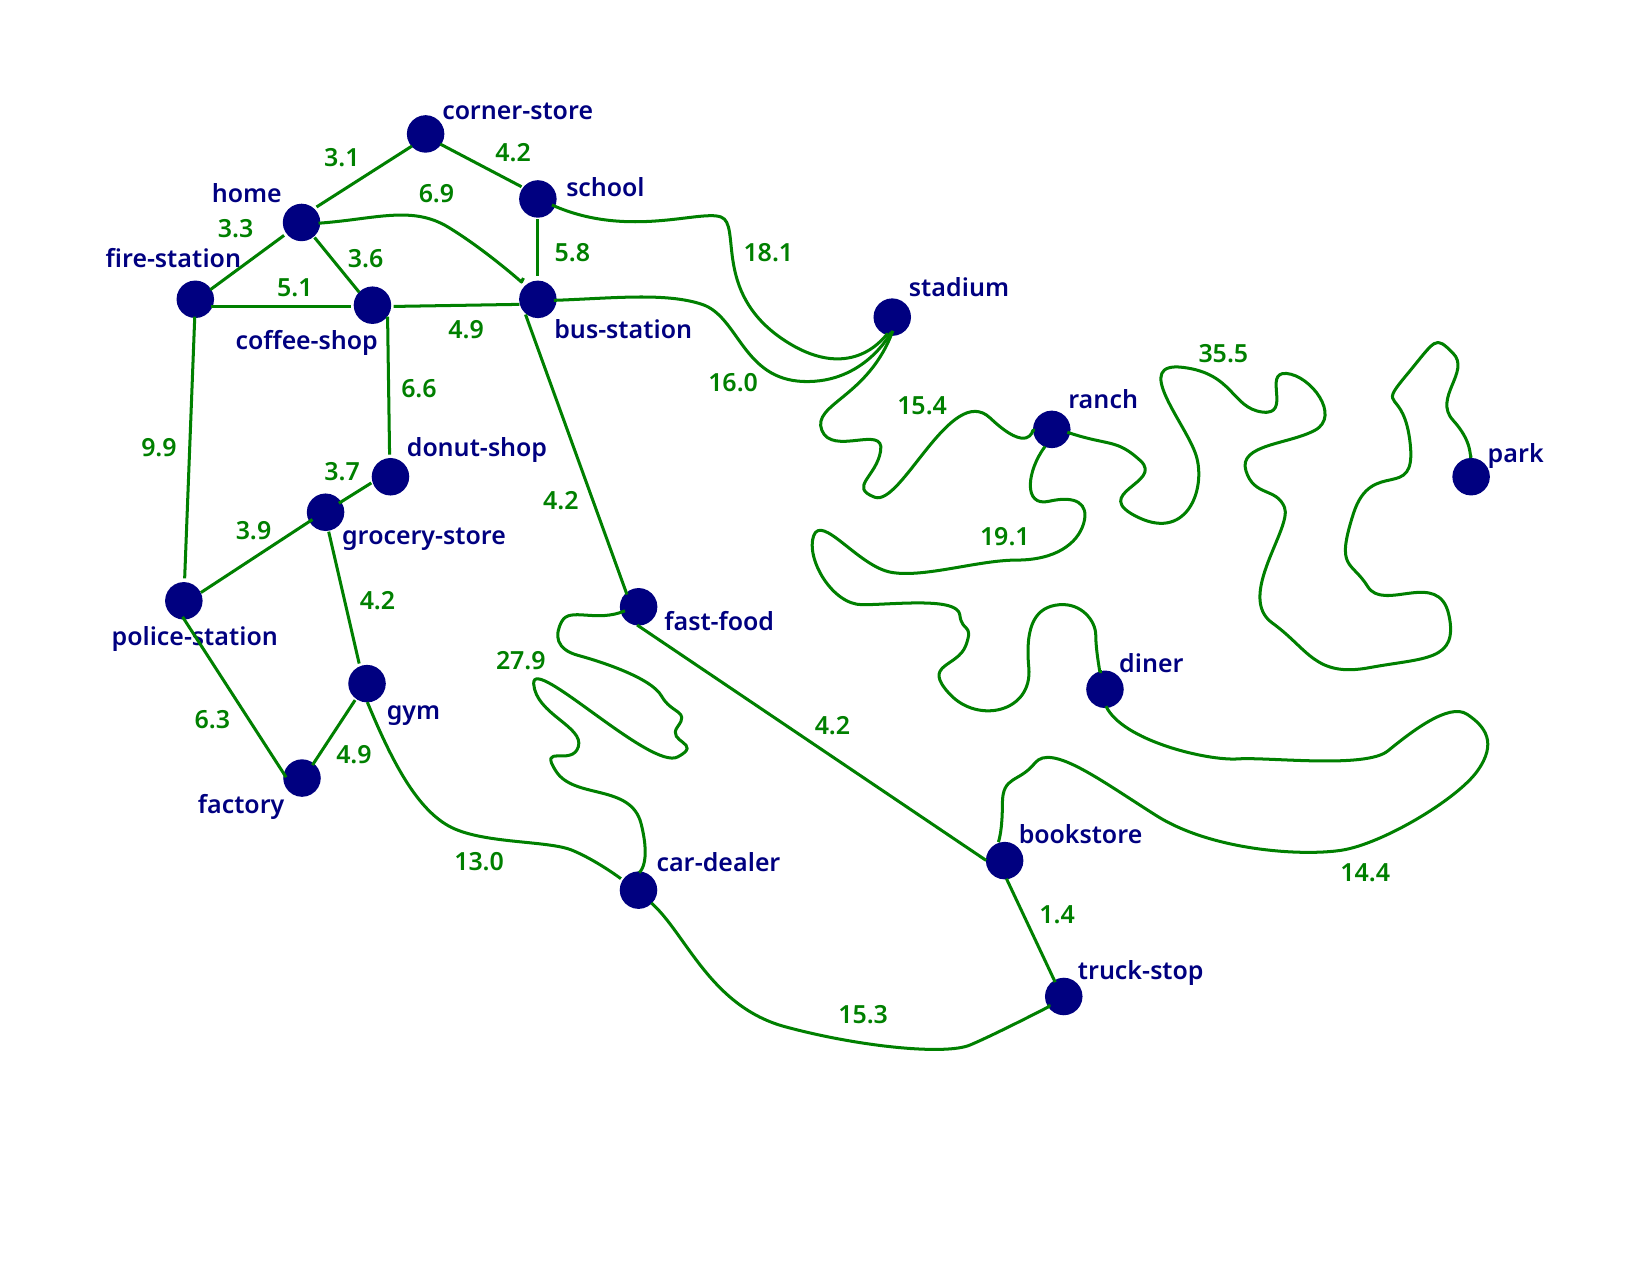

60
corner-store
4.2
3.1
school
home
6.9
3.3
5.8
18.1
fire-station
3.6
stadium
5.1
50
bus-station
4.9
coffee-shop
35.5
16.0
6.6
ranch
15.4
donut-shop
9.9
park
3.7
40
4.2
3.9
grocery-store
19.1
4.2
fast-food
police-station
27.9
diner
gym
6.3
30
4.2
4.9
factory
bookstore
13.0
car-dealer
14.4
1.4
20
truck-stop
15.3
10
30
40
50
60
70
80
90